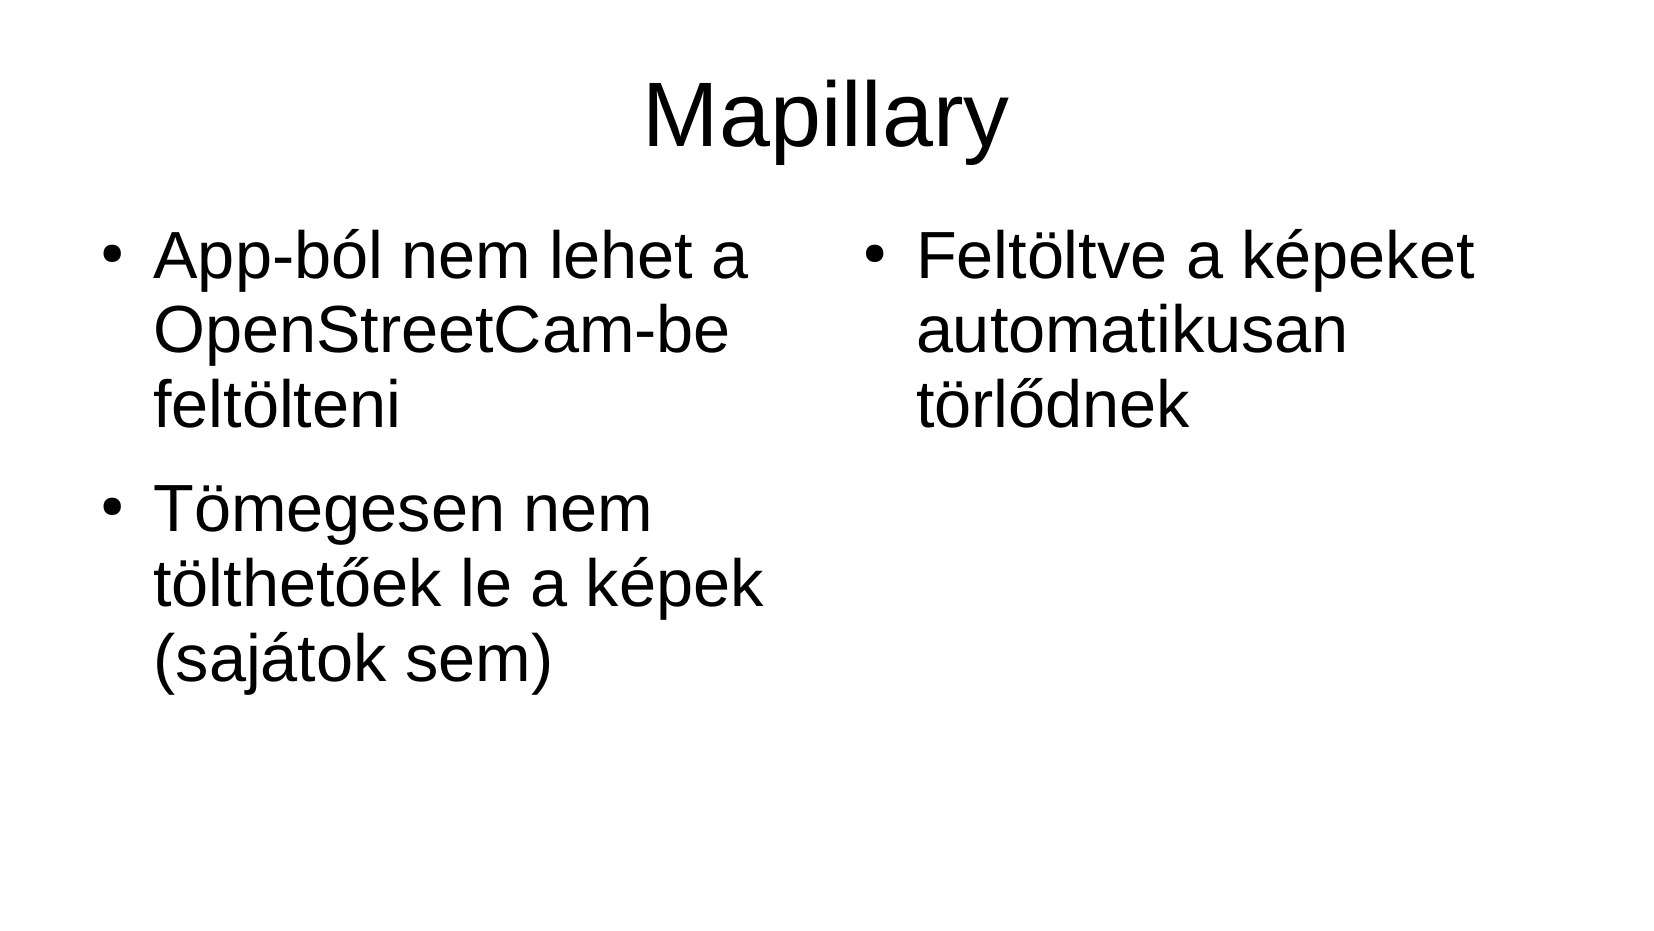

# Mapillary
App-ból nem lehet a OpenStreetCam-be feltölteni
Tömegesen nem tölthetőek le a képek (sajátok sem)
Feltöltve a képeket automatikusan törlődnek